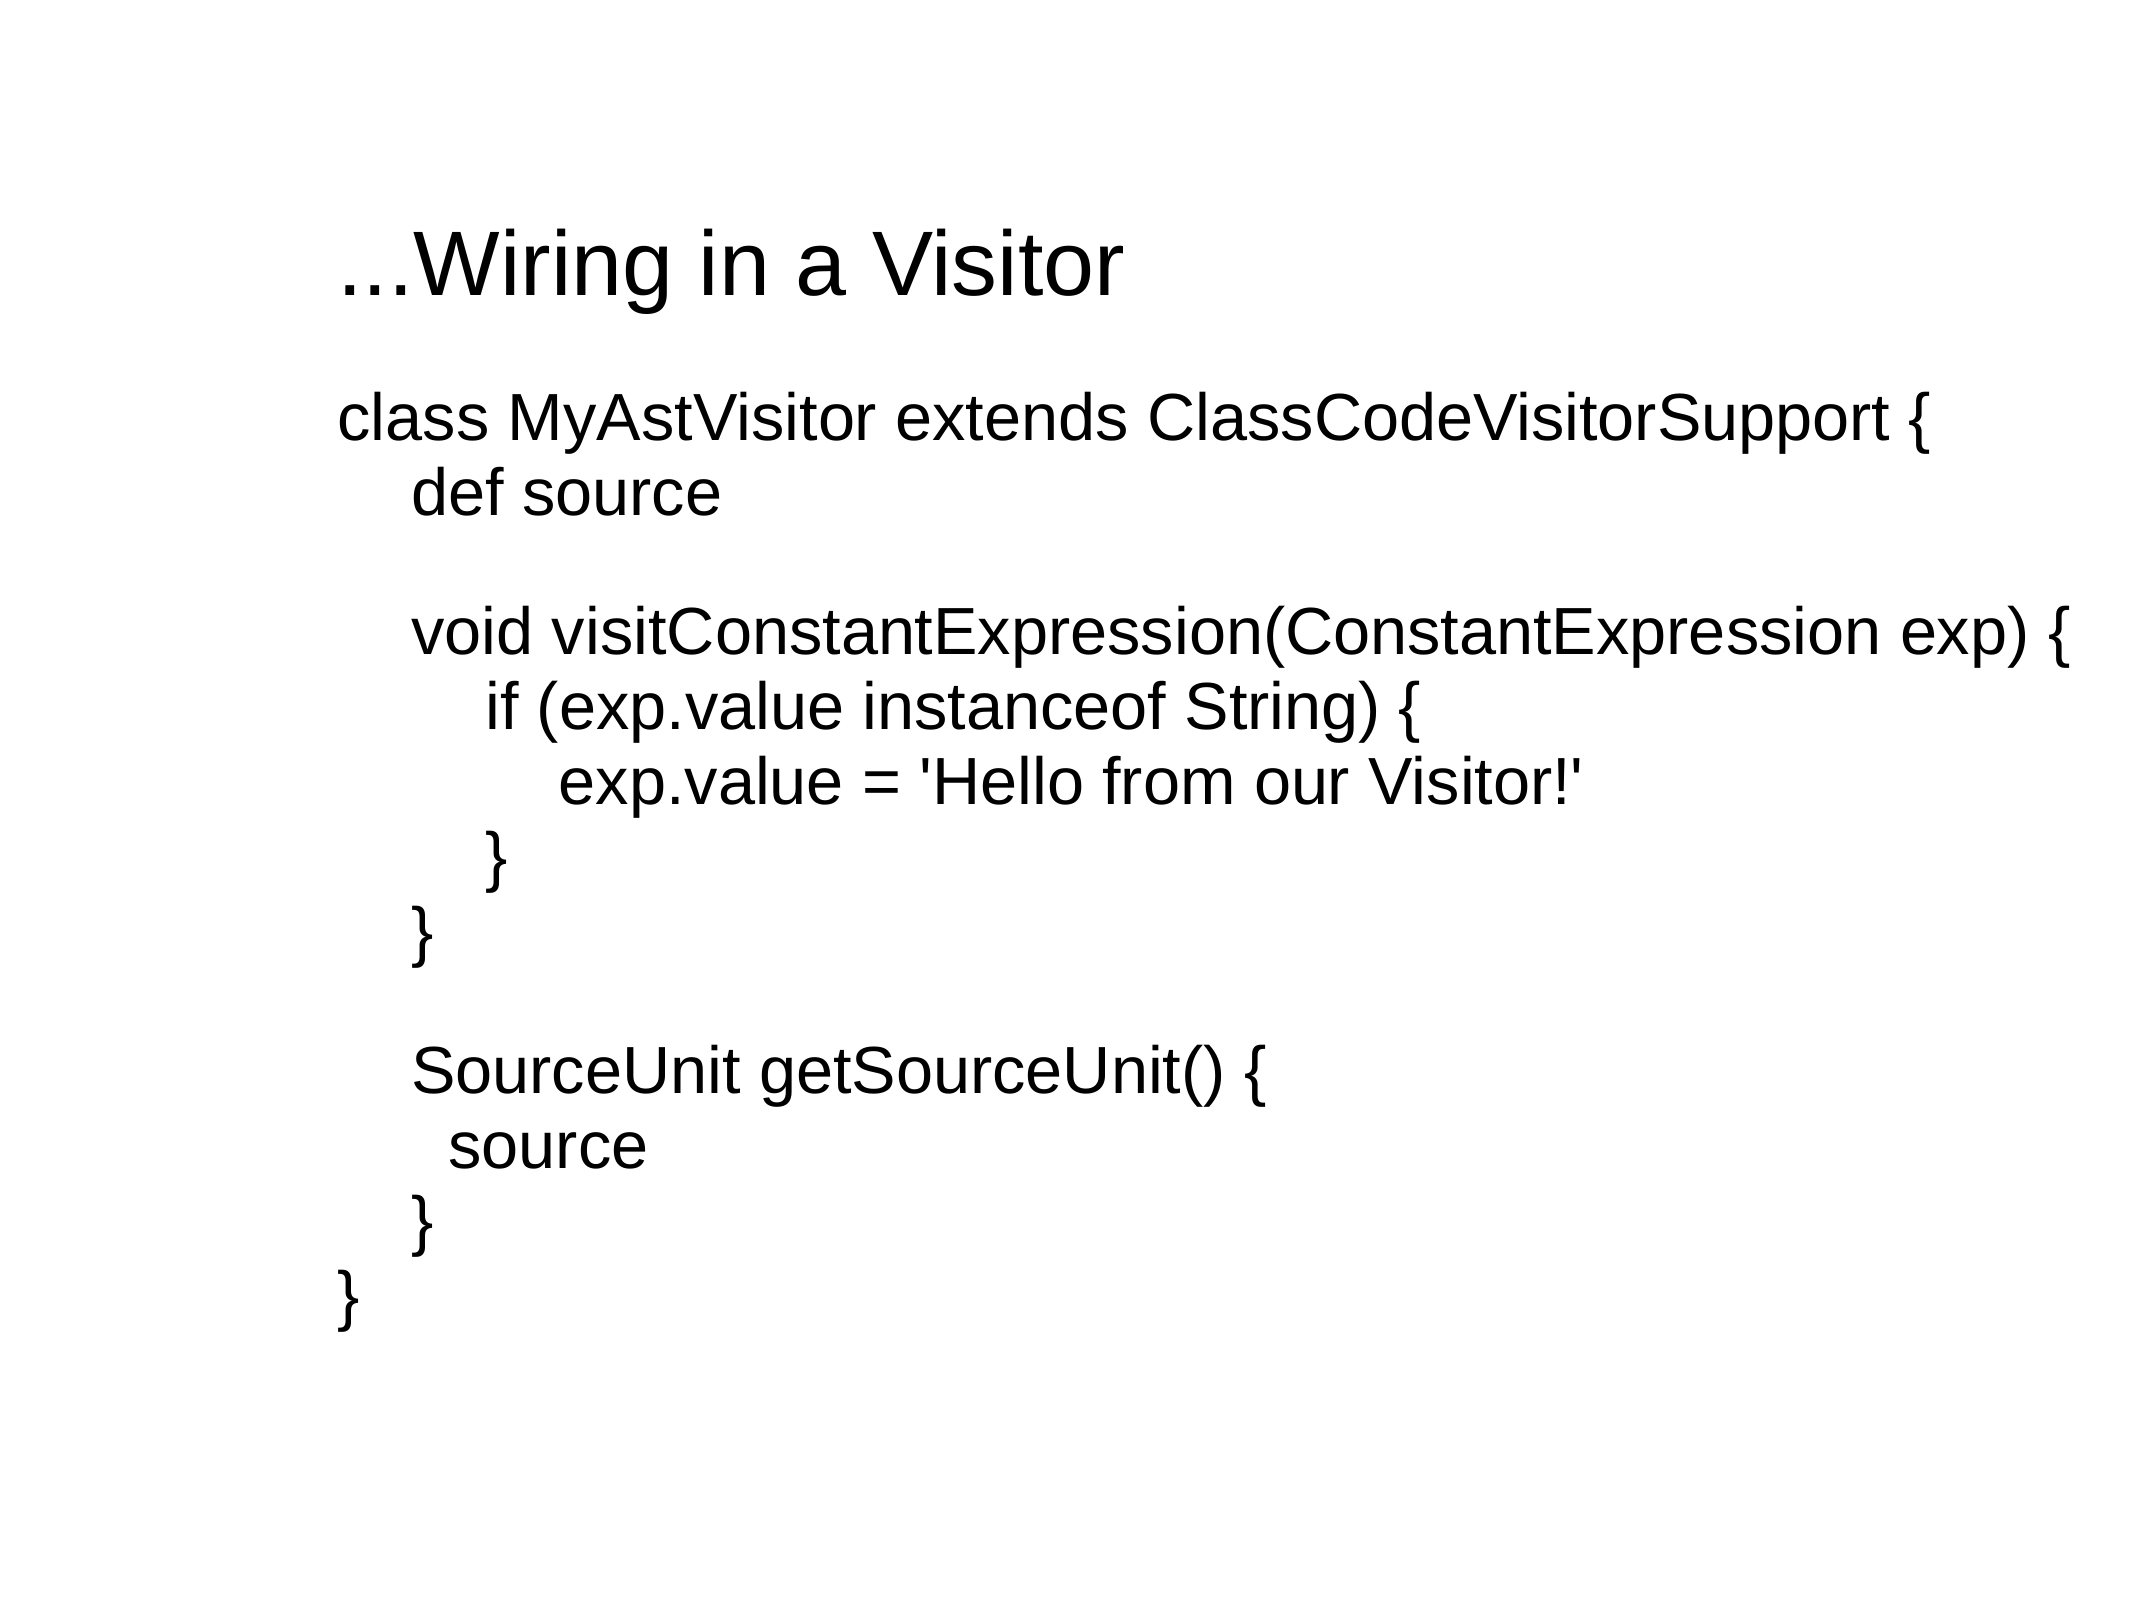

...Wiring in a Visitor
class MyAstVisitor extends ClassCodeVisitorSupport {
 def source
 void visitConstantExpression(ConstantExpression exp) {
 if (exp.value instanceof String) {
 exp.value = 'Hello from our Visitor!'
 }
 }
 SourceUnit getSourceUnit() {
 source
 }
}